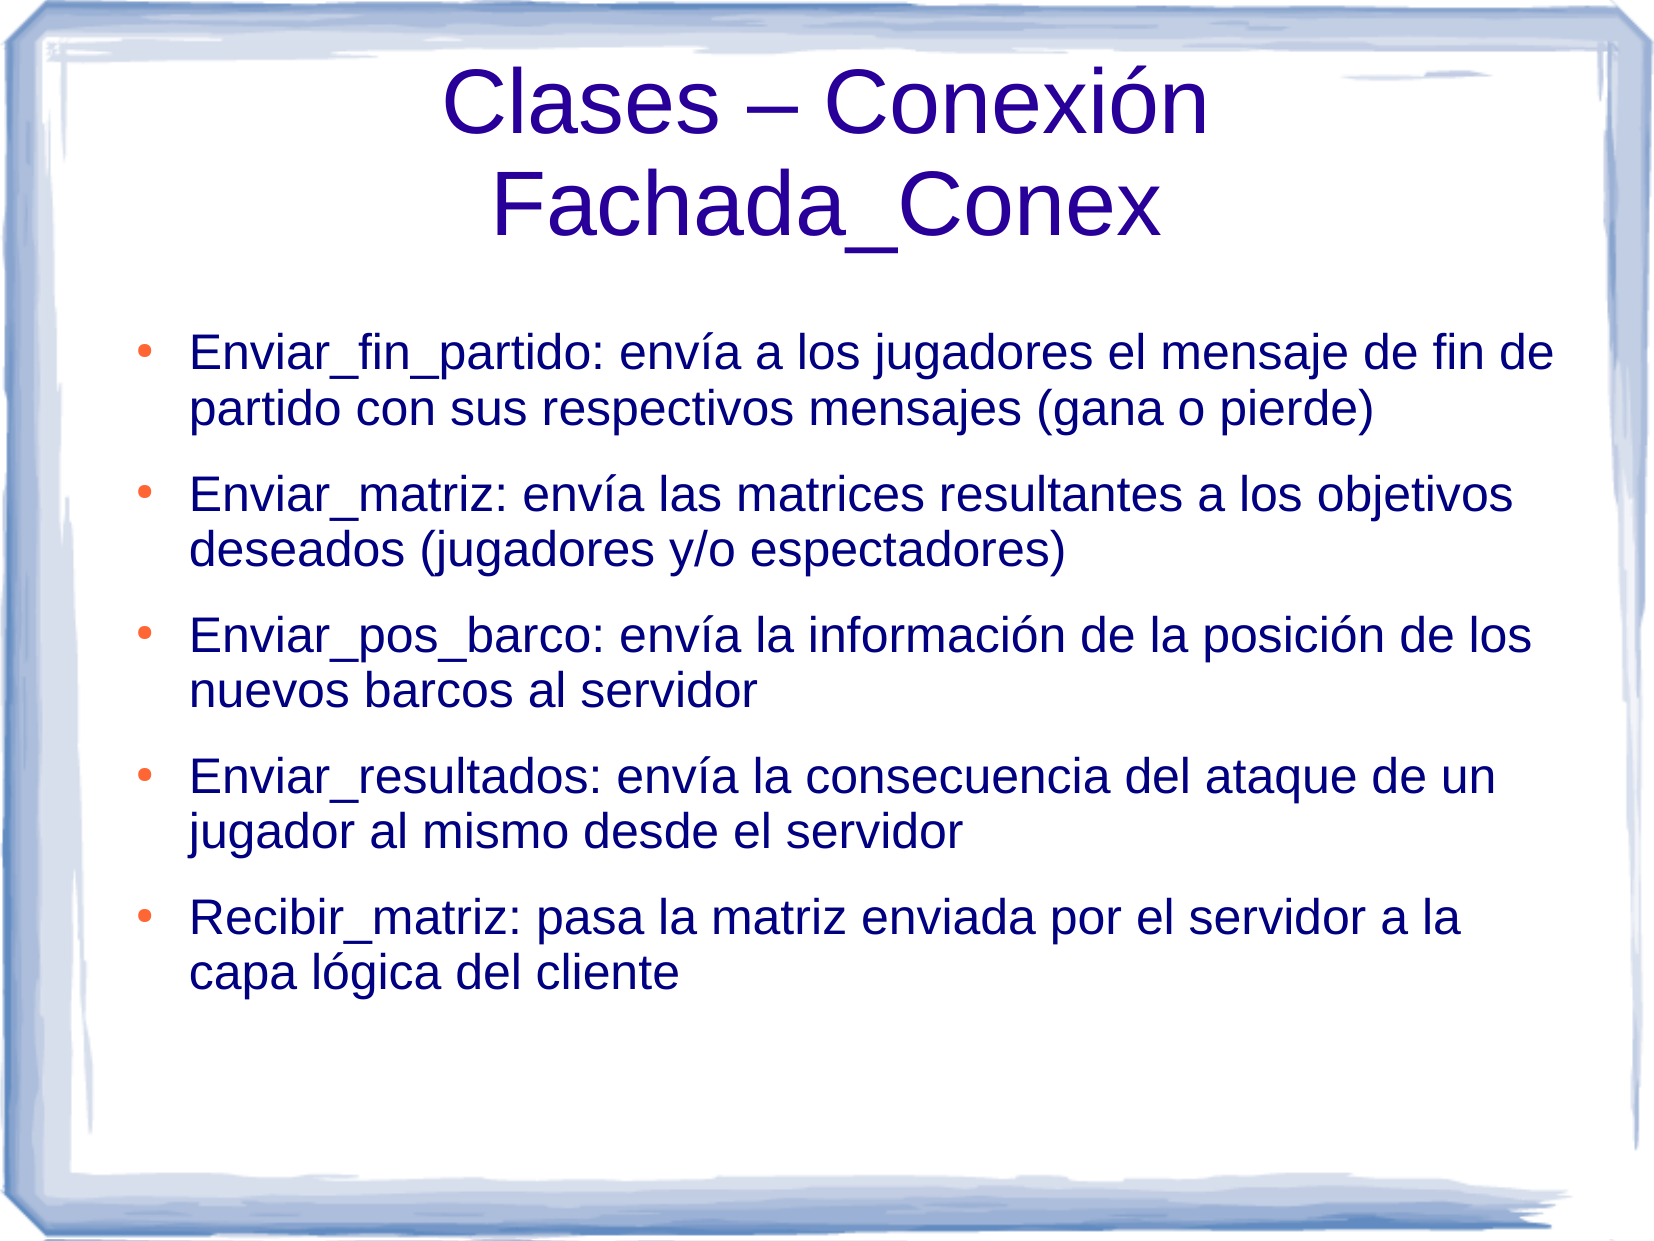

# Clases – Conexión Fachada_Conex
Enviar_fin_partido: envía a los jugadores el mensaje de fin de partido con sus respectivos mensajes (gana o pierde)
Enviar_matriz: envía las matrices resultantes a los objetivos deseados (jugadores y/o espectadores)
Enviar_pos_barco: envía la información de la posición de los nuevos barcos al servidor
Enviar_resultados: envía la consecuencia del ataque de un jugador al mismo desde el servidor
Recibir_matriz: pasa la matriz enviada por el servidor a la capa lógica del cliente